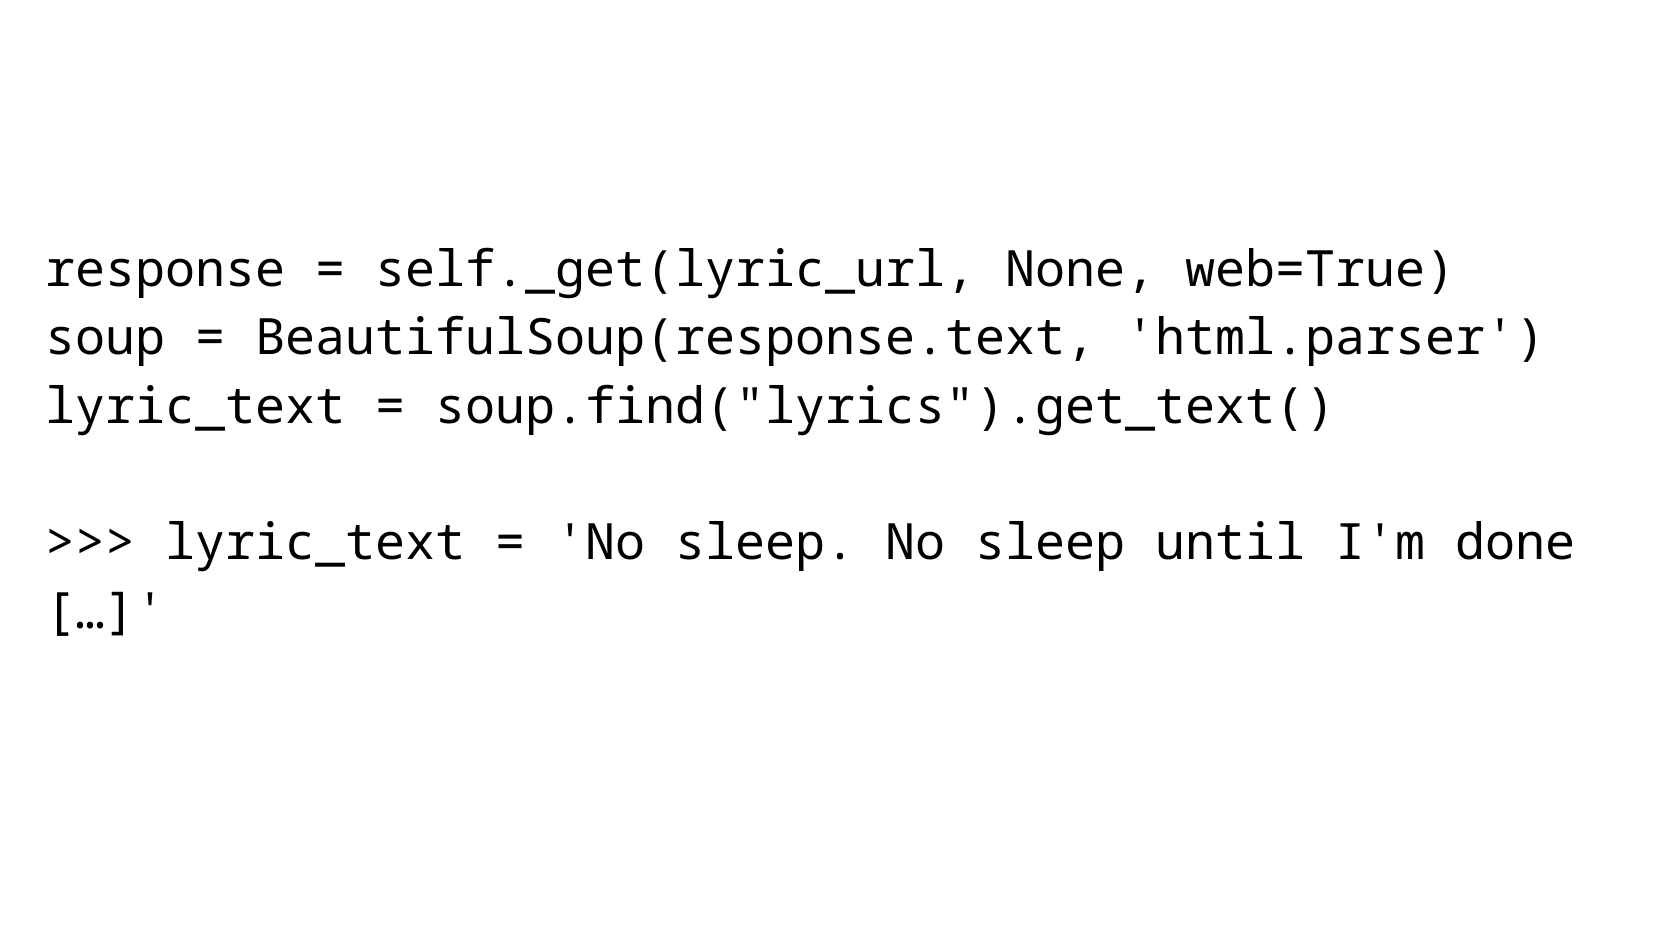

# response = self._get(lyric_url, None, web=True)
soup = BeautifulSoup(response.text, 'html.parser')
lyric_text = soup.find("lyrics").get_text()
>>> lyric_text = 'No sleep. No sleep until I'm done […]'